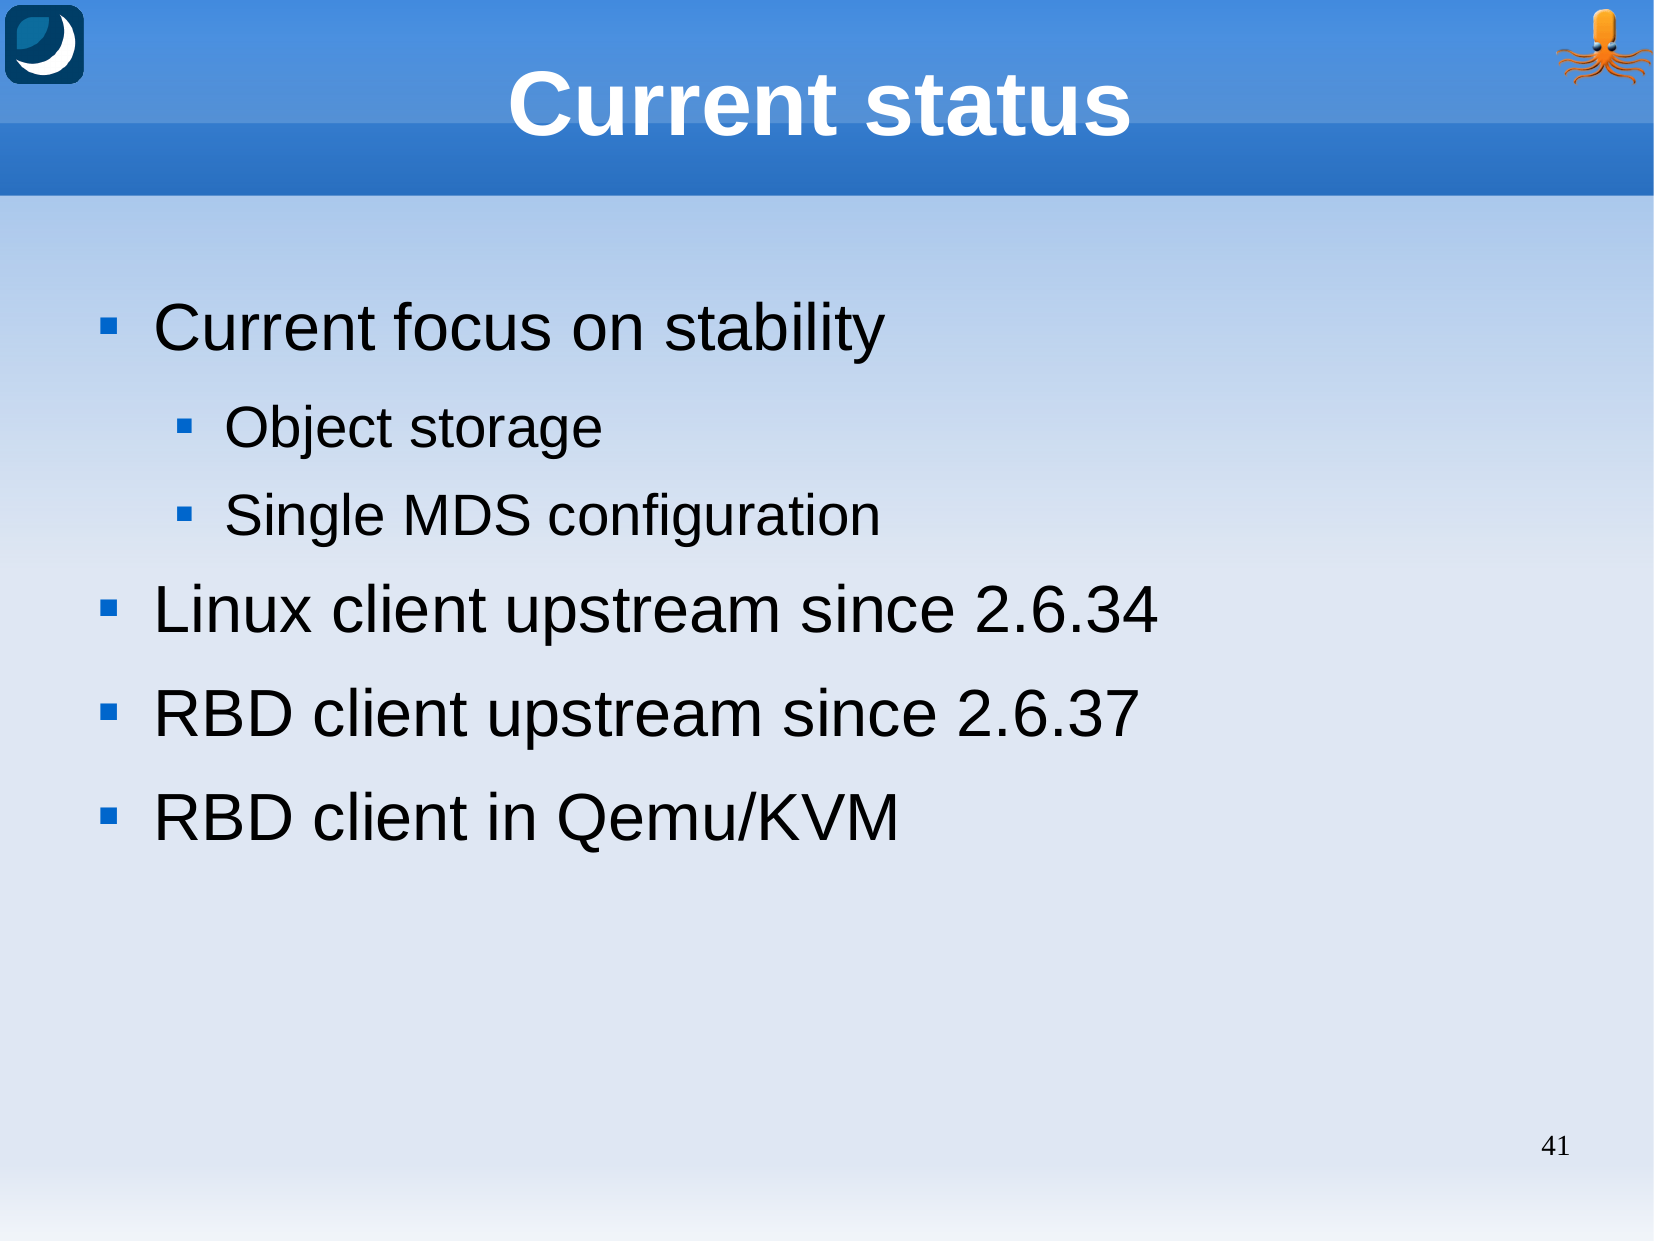

# Current status
Current focus on stability
Object storage
Single MDS configuration
Linux client upstream since 2.6.34
RBD client upstream since 2.6.37
RBD client in Qemu/KVM
41